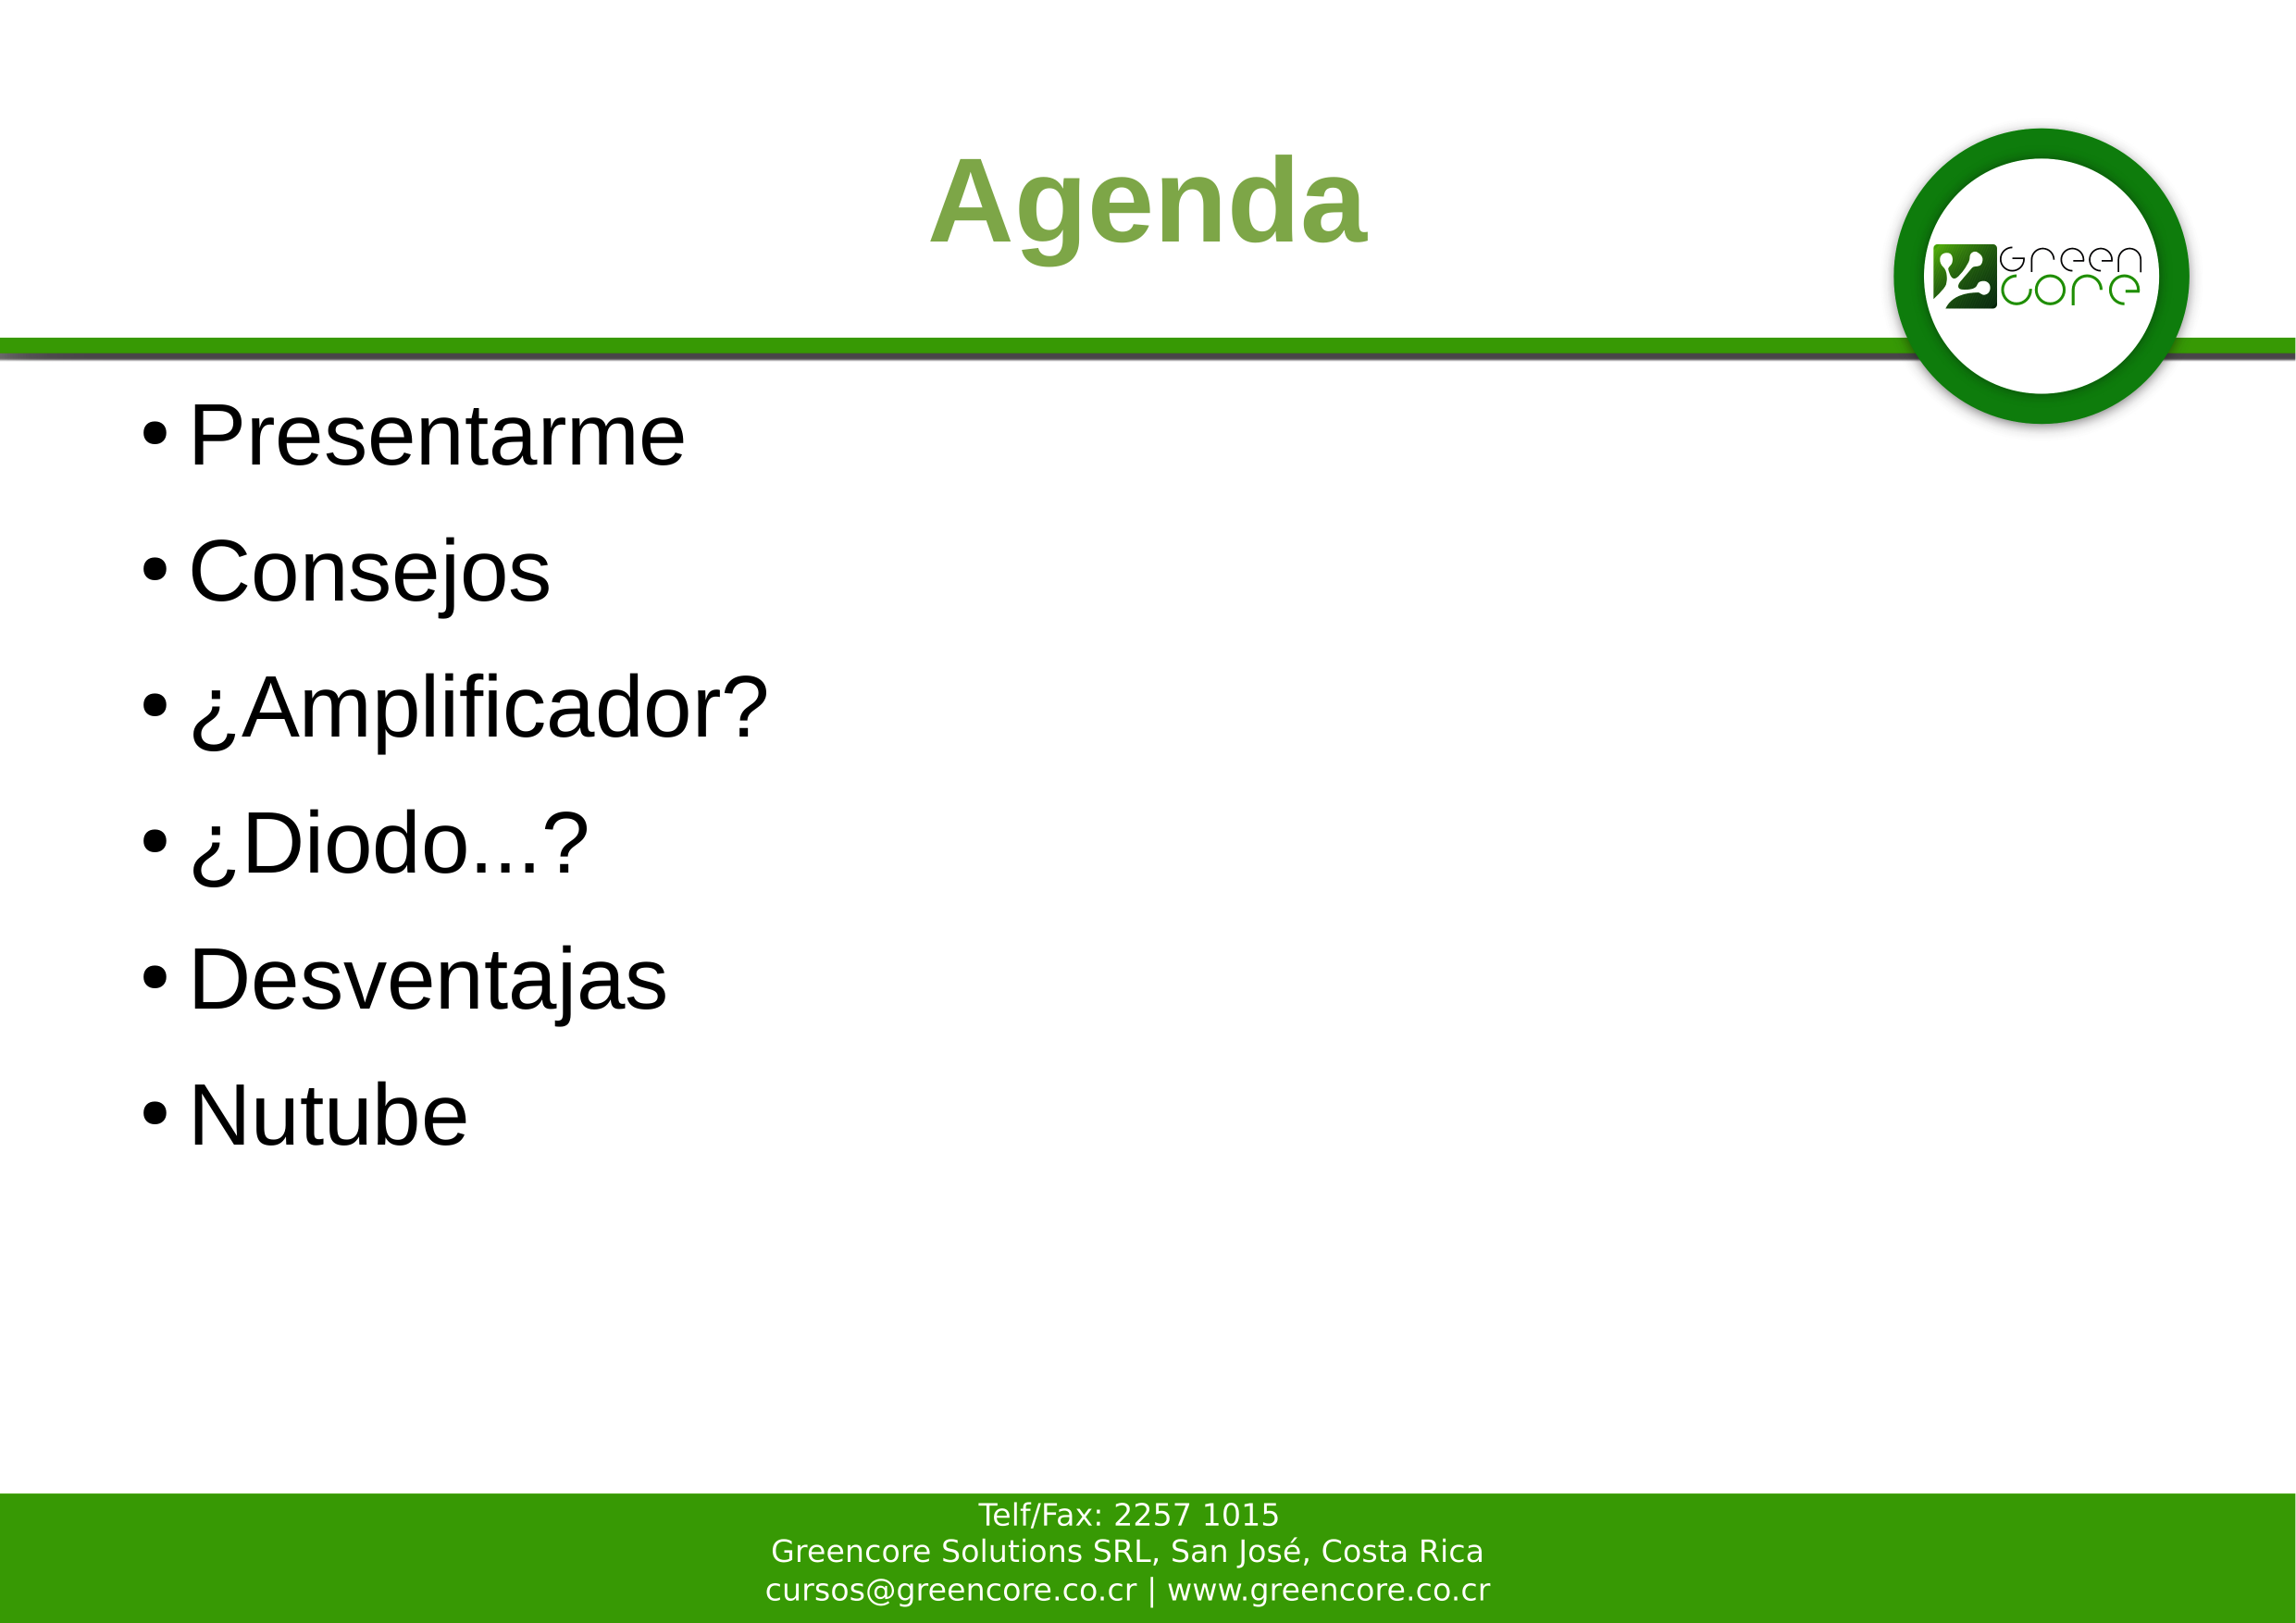

# Agenda
Presentarme
Consejos
¿Amplificador?
¿Diodo...?
Desventajas
Nutube